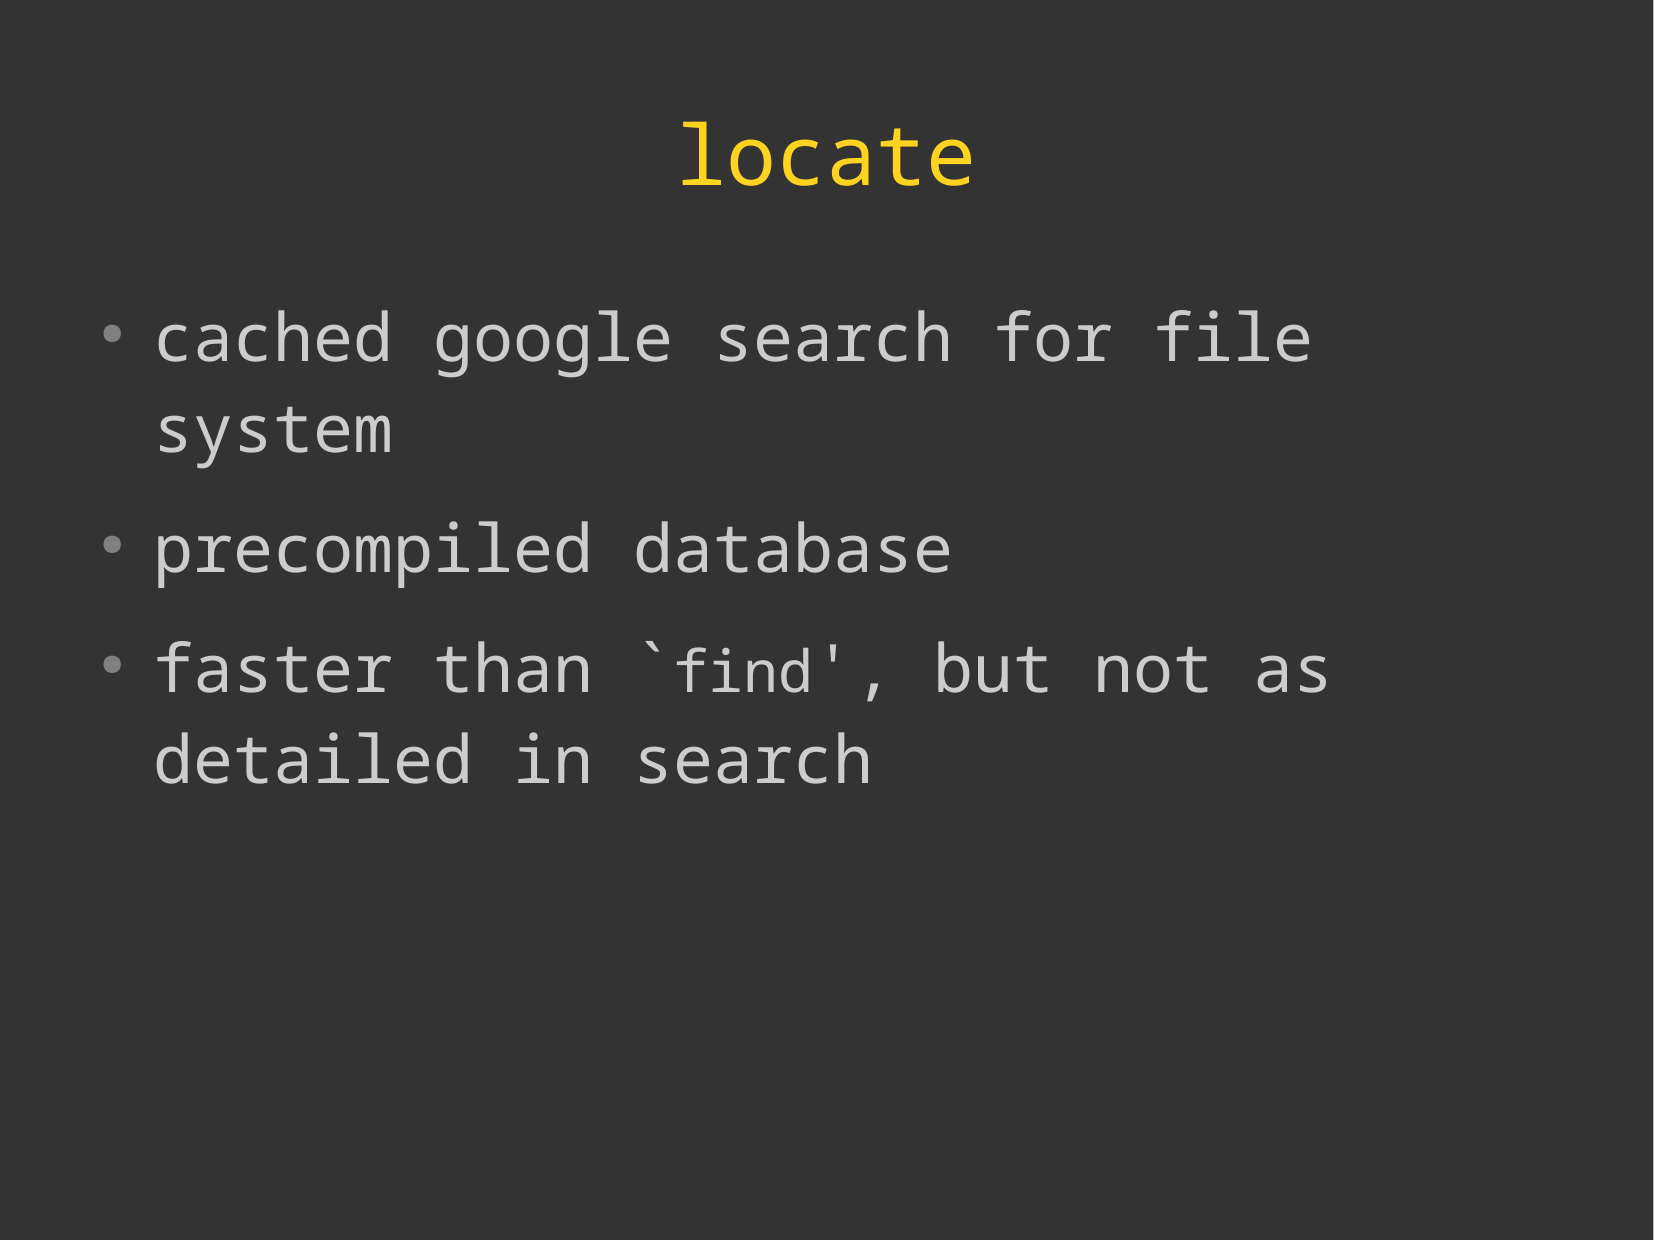

# locate
cached google search for file system
precompiled database
faster than `find', but not as detailed in search